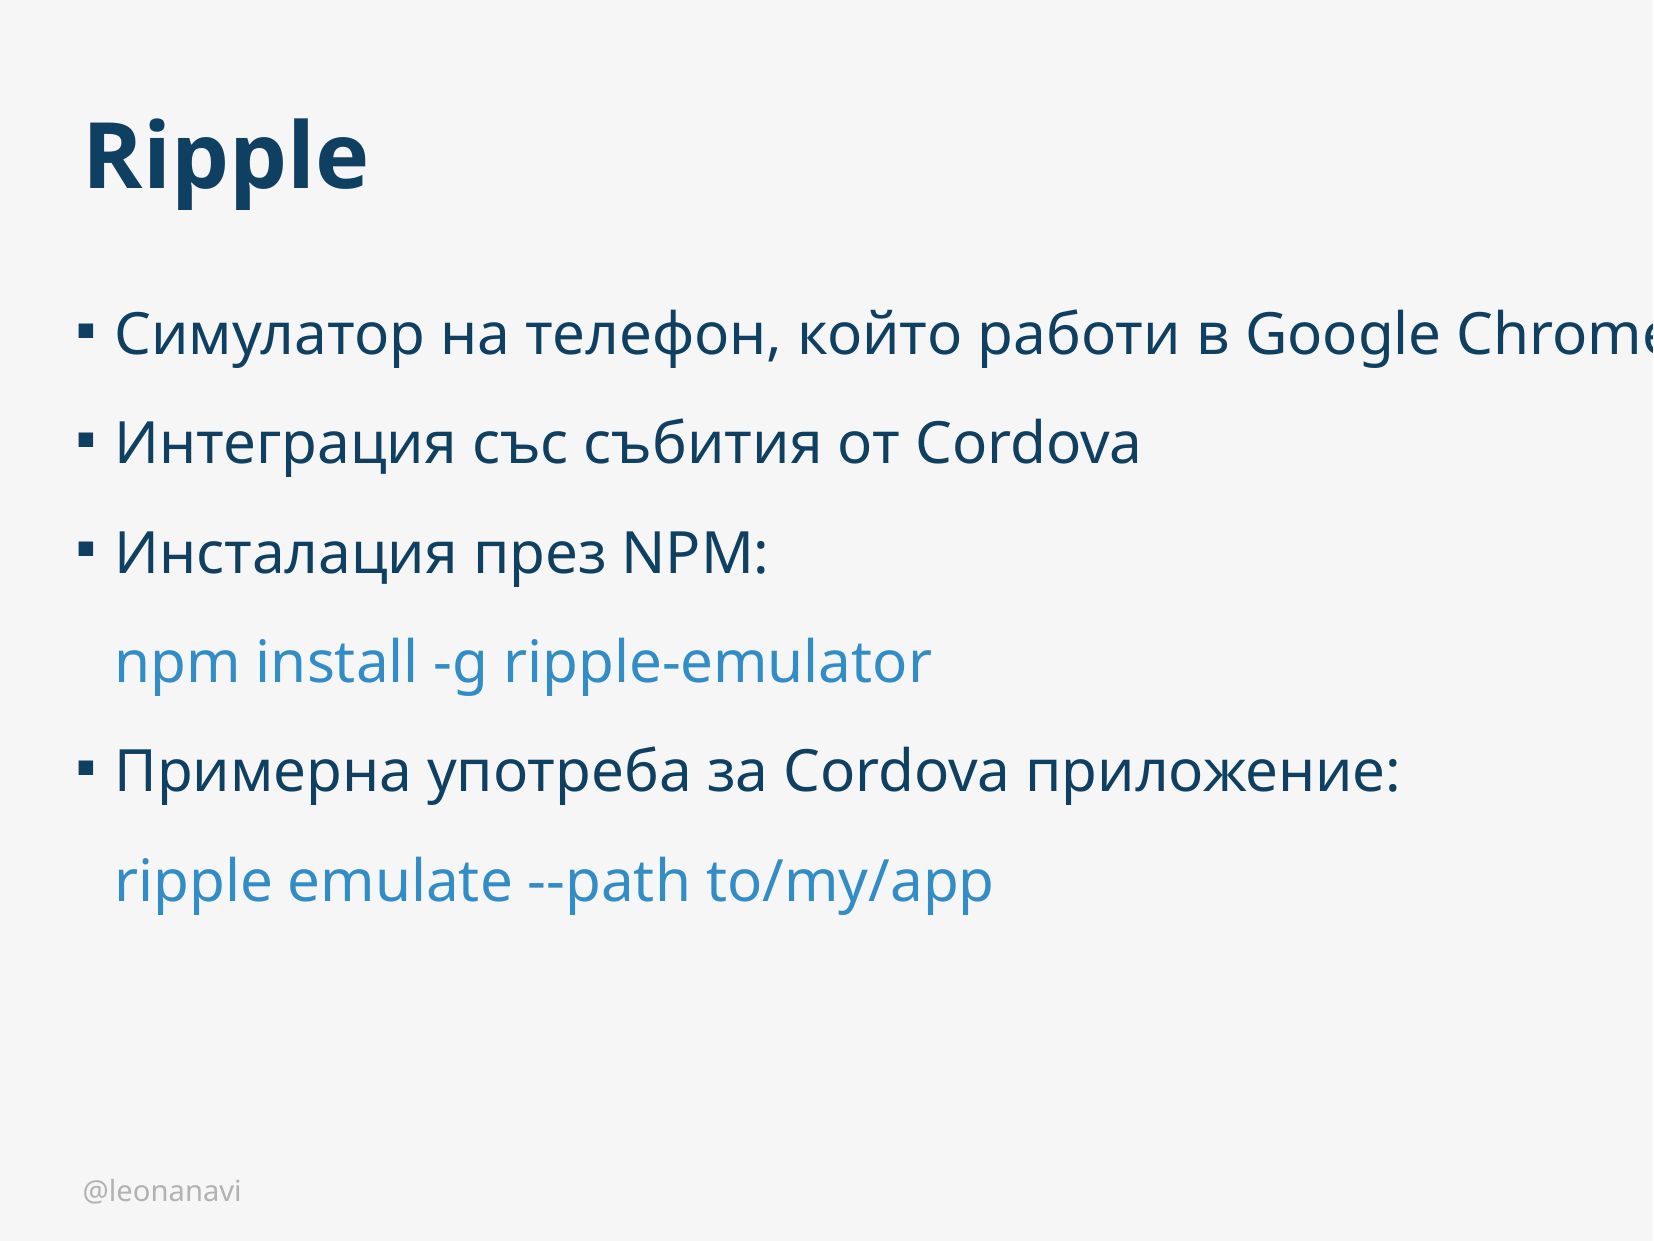

# Ripple
Симулатор на телефон, който работи в Google Chrome
Интеграция със събития от Cordova
Инсталация през NPM:
npm install -g ripple-emulator
Примерна употреба за Cordova приложение:
ripple emulate --path to/my/app